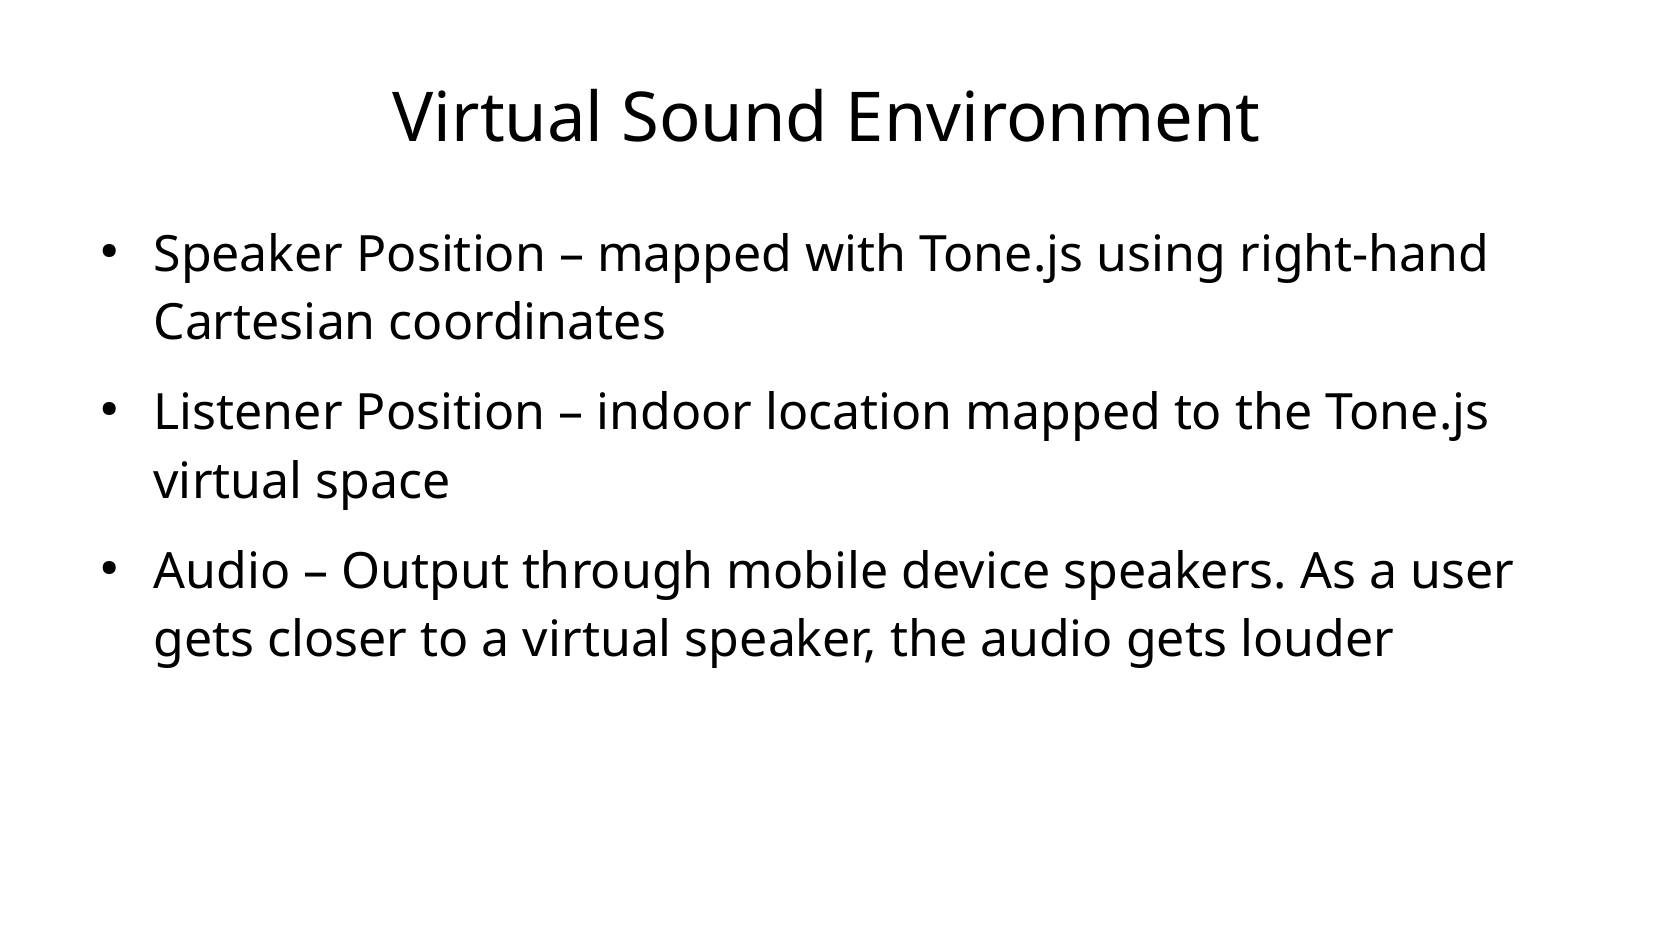

# Virtual Sound Environment
Speaker Position – mapped with Tone.js using right-hand Cartesian coordinates
Listener Position – indoor location mapped to the Tone.js virtual space
Audio – Output through mobile device speakers. As a user gets closer to a virtual speaker, the audio gets louder